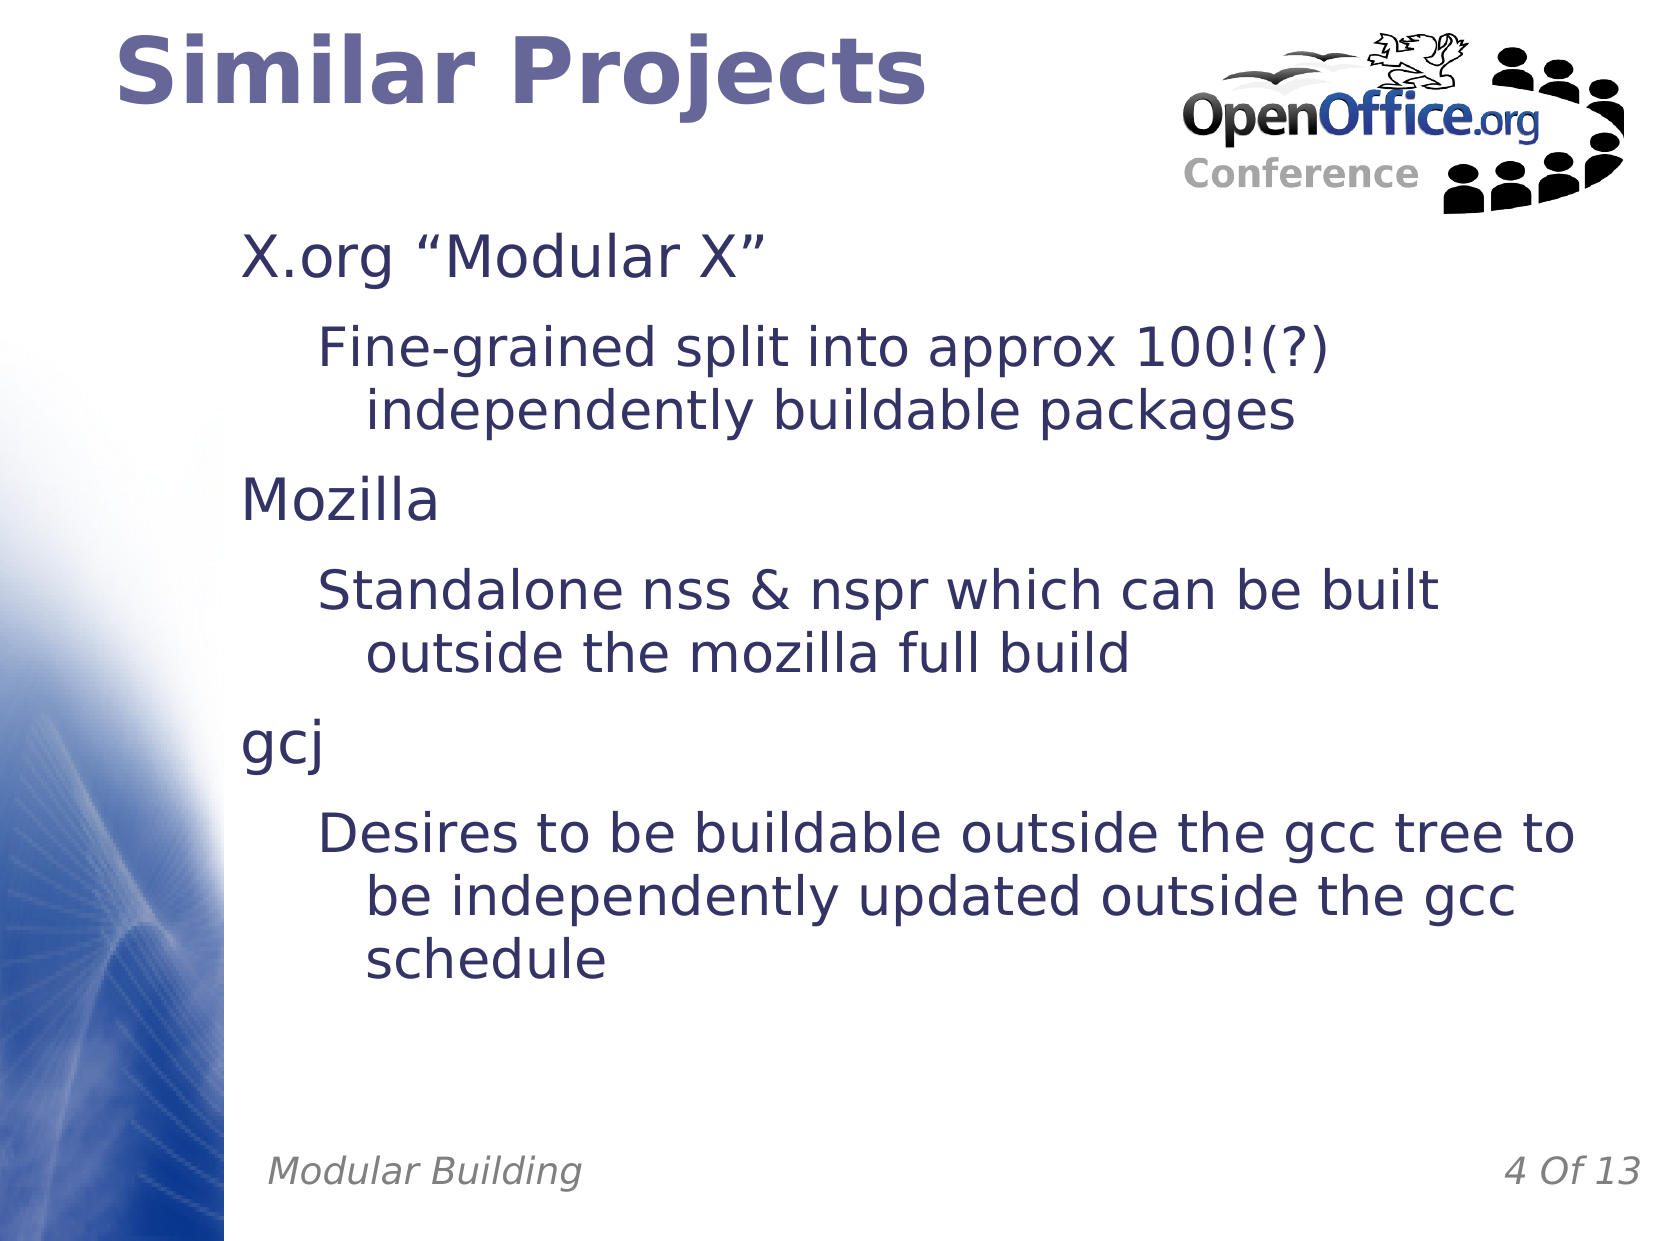

# Similar Projects
X.org “Modular X”
Fine-grained split into approx 100!(?) independently buildable packages
Mozilla
Standalone nss & nspr which can be built outside the mozilla full build
gcj
Desires to be buildable outside the gcc tree to be independently updated outside the gcc schedule